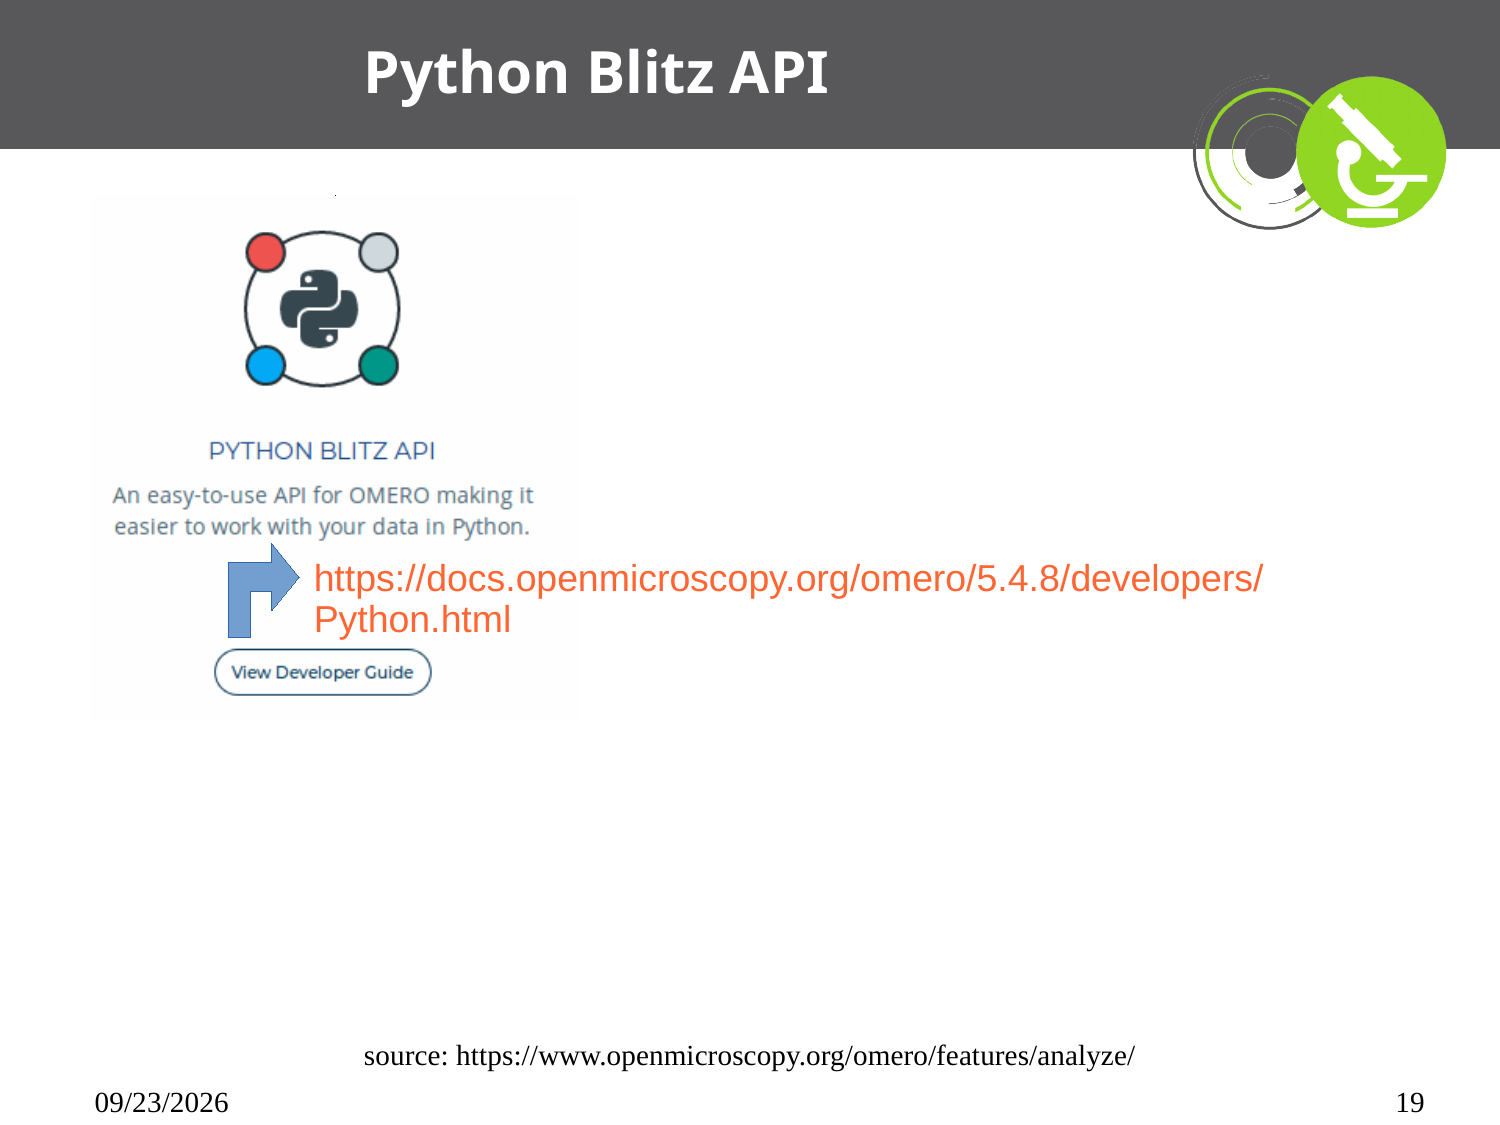

# Python Blitz API
https://docs.openmicroscopy.org/omero/5.4.8/developers/Python.html
source: https://www.openmicroscopy.org/omero/features/analyze/
19